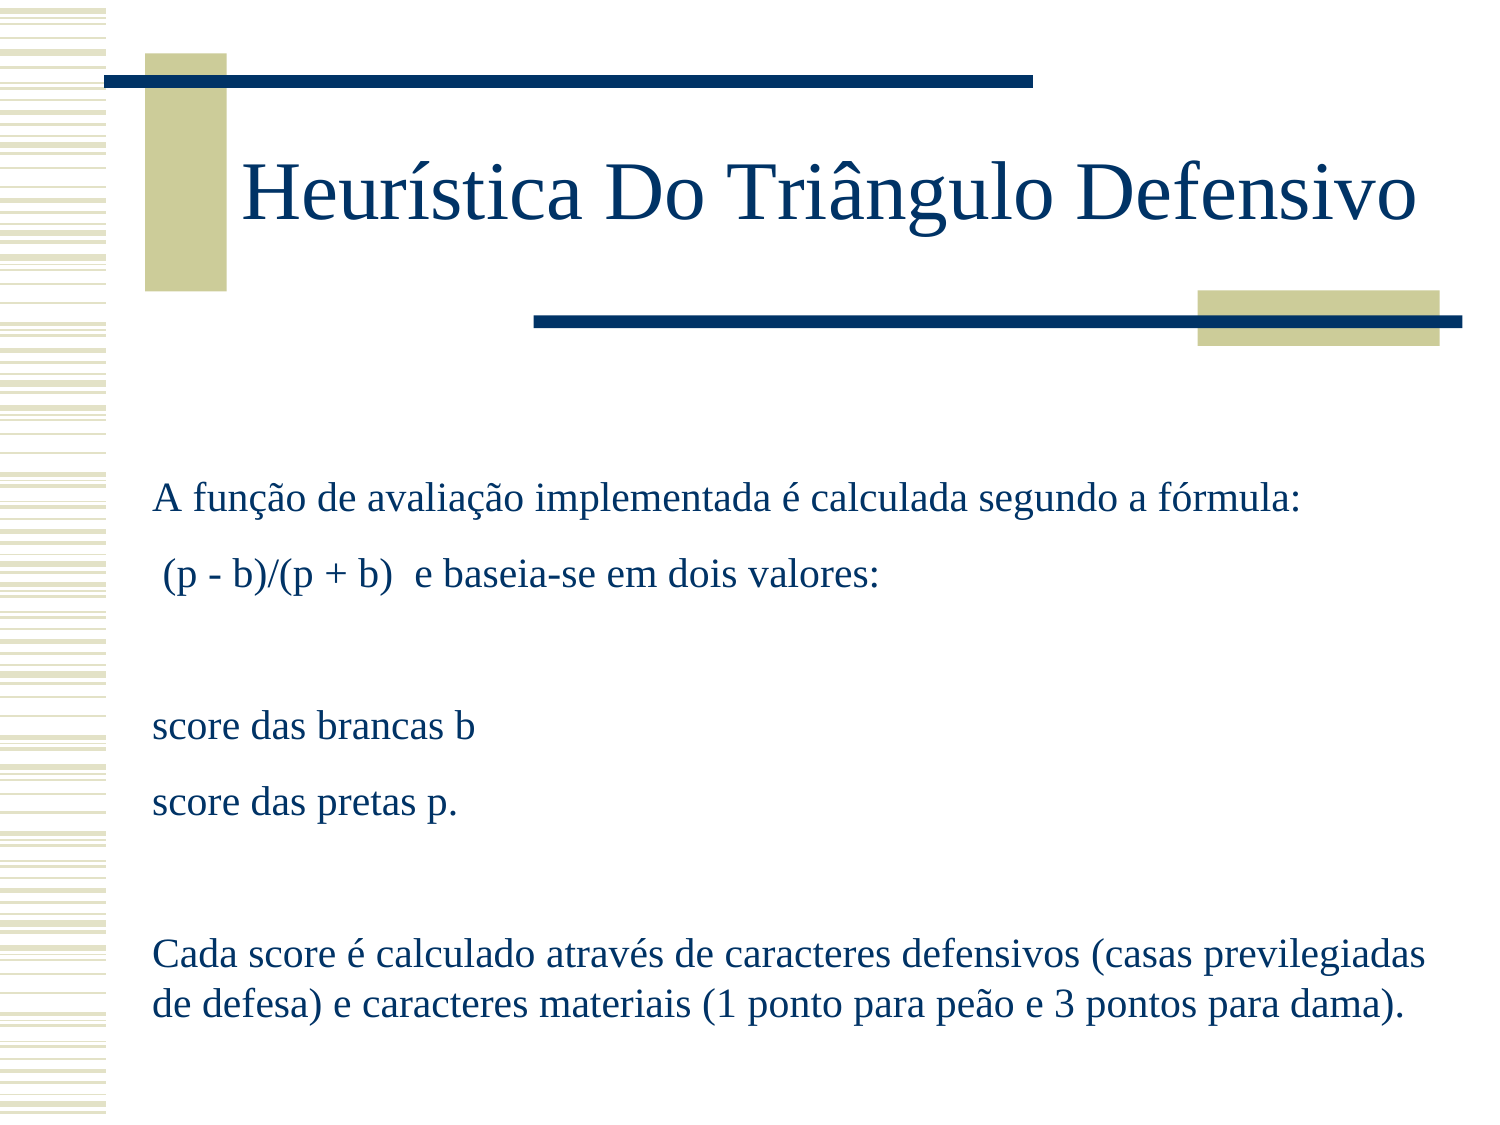

# Heurística Do Triângulo Defensivo
A função de avaliação implementada é calculada segundo a fórmula:
 (p - b)/(p + b) e baseia-se em dois valores:
score das brancas b
score das pretas p.
Cada score é calculado através de caracteres defensivos (casas previlegiadas de defesa) e caracteres materiais (1 ponto para peão e 3 pontos para dama).